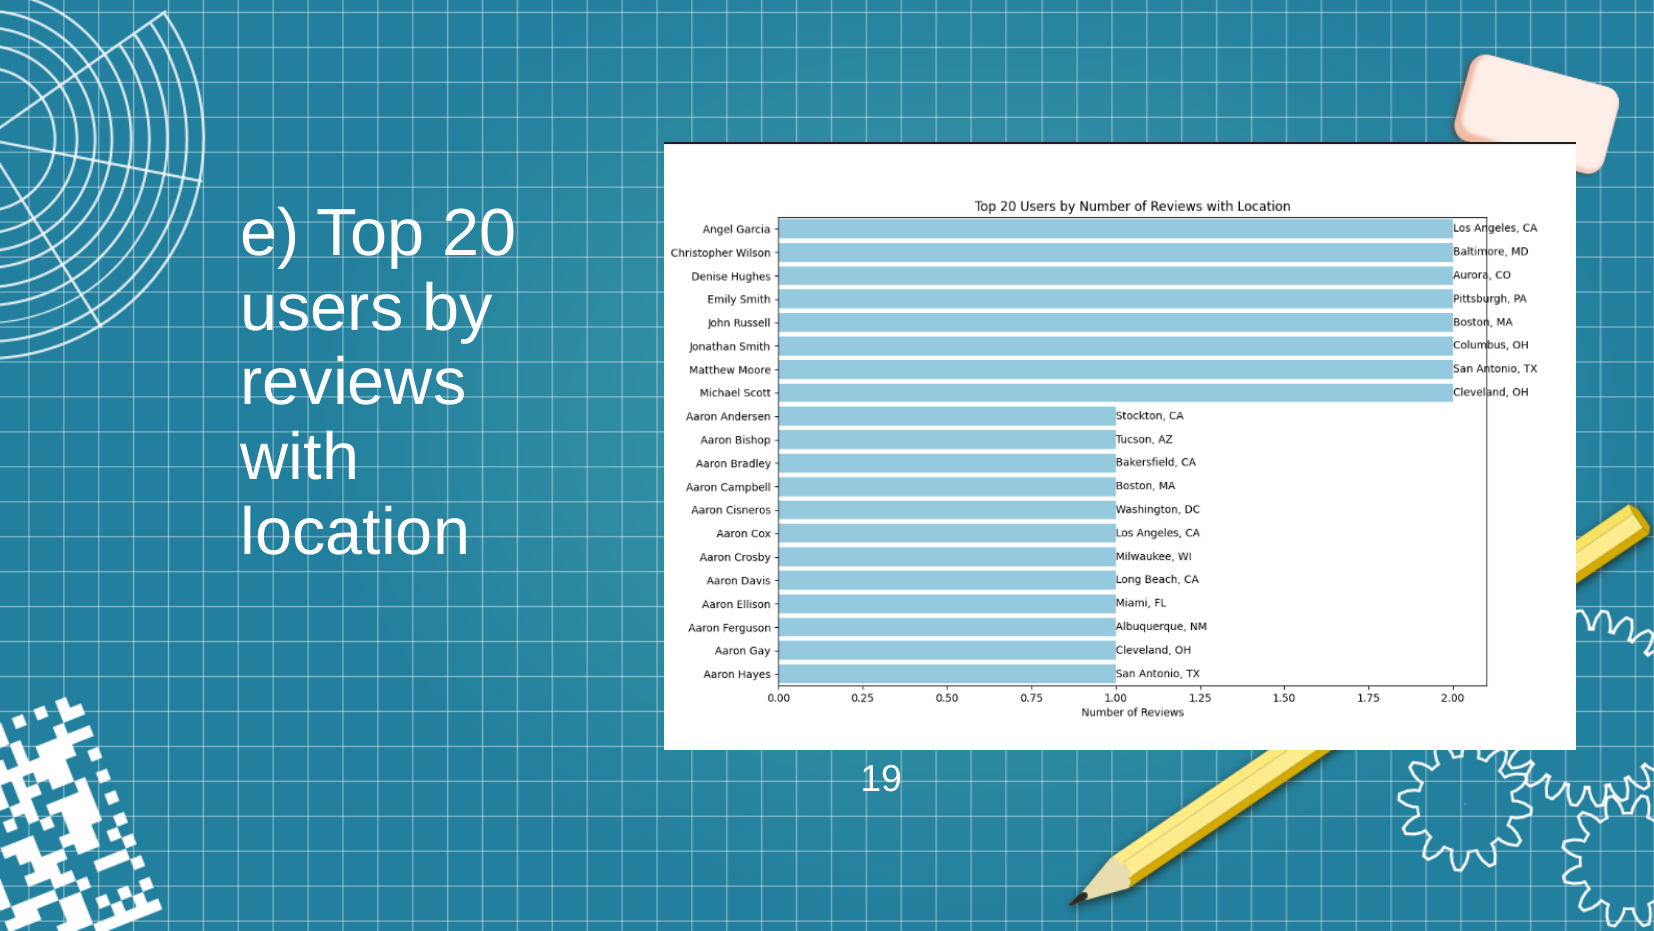

e) Top 20 users by reviews with location